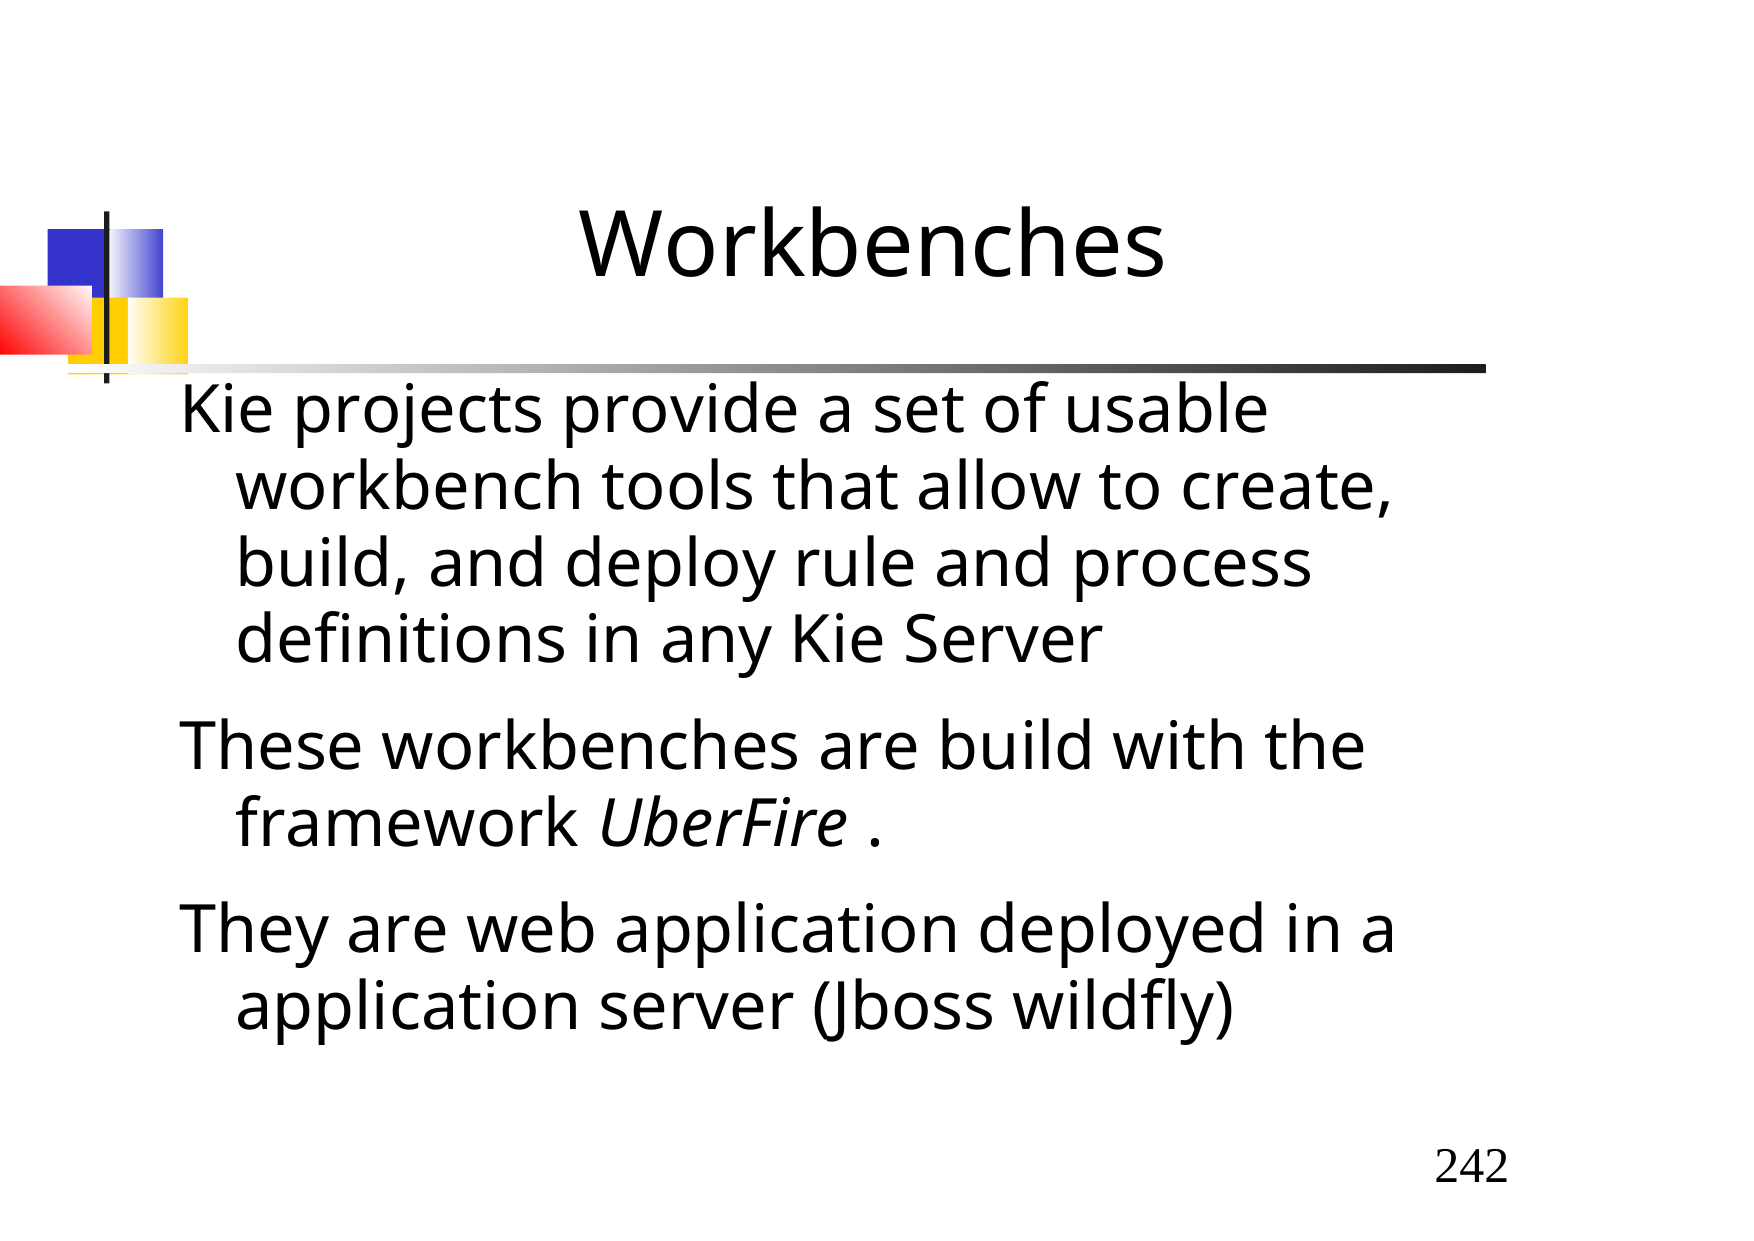

# Workbenches
Kie projects provide a set of usable workbench tools that allow to create, build, and deploy rule and process definitions in any Kie Server
These workbenches are build with the framework UberFire .
They are web application deployed in a application server (Jboss wildfly)